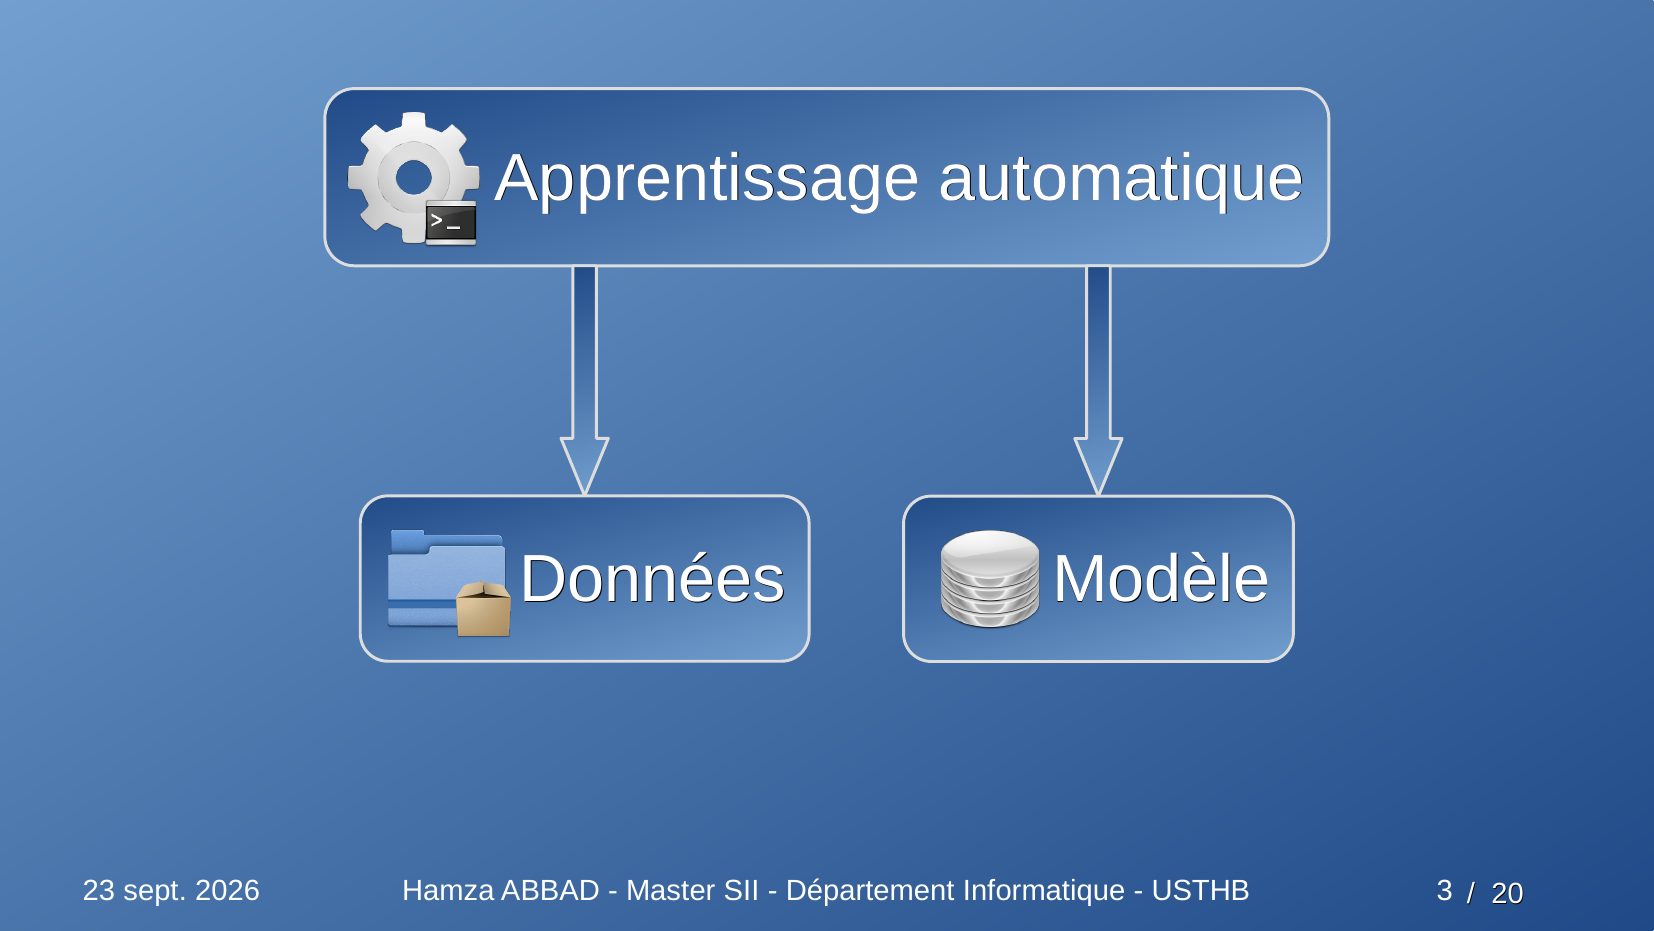

Apprentissage automatique
Données
Modèle
Hamza ABBAD - Master SII - Département Informatique - USTHB
3